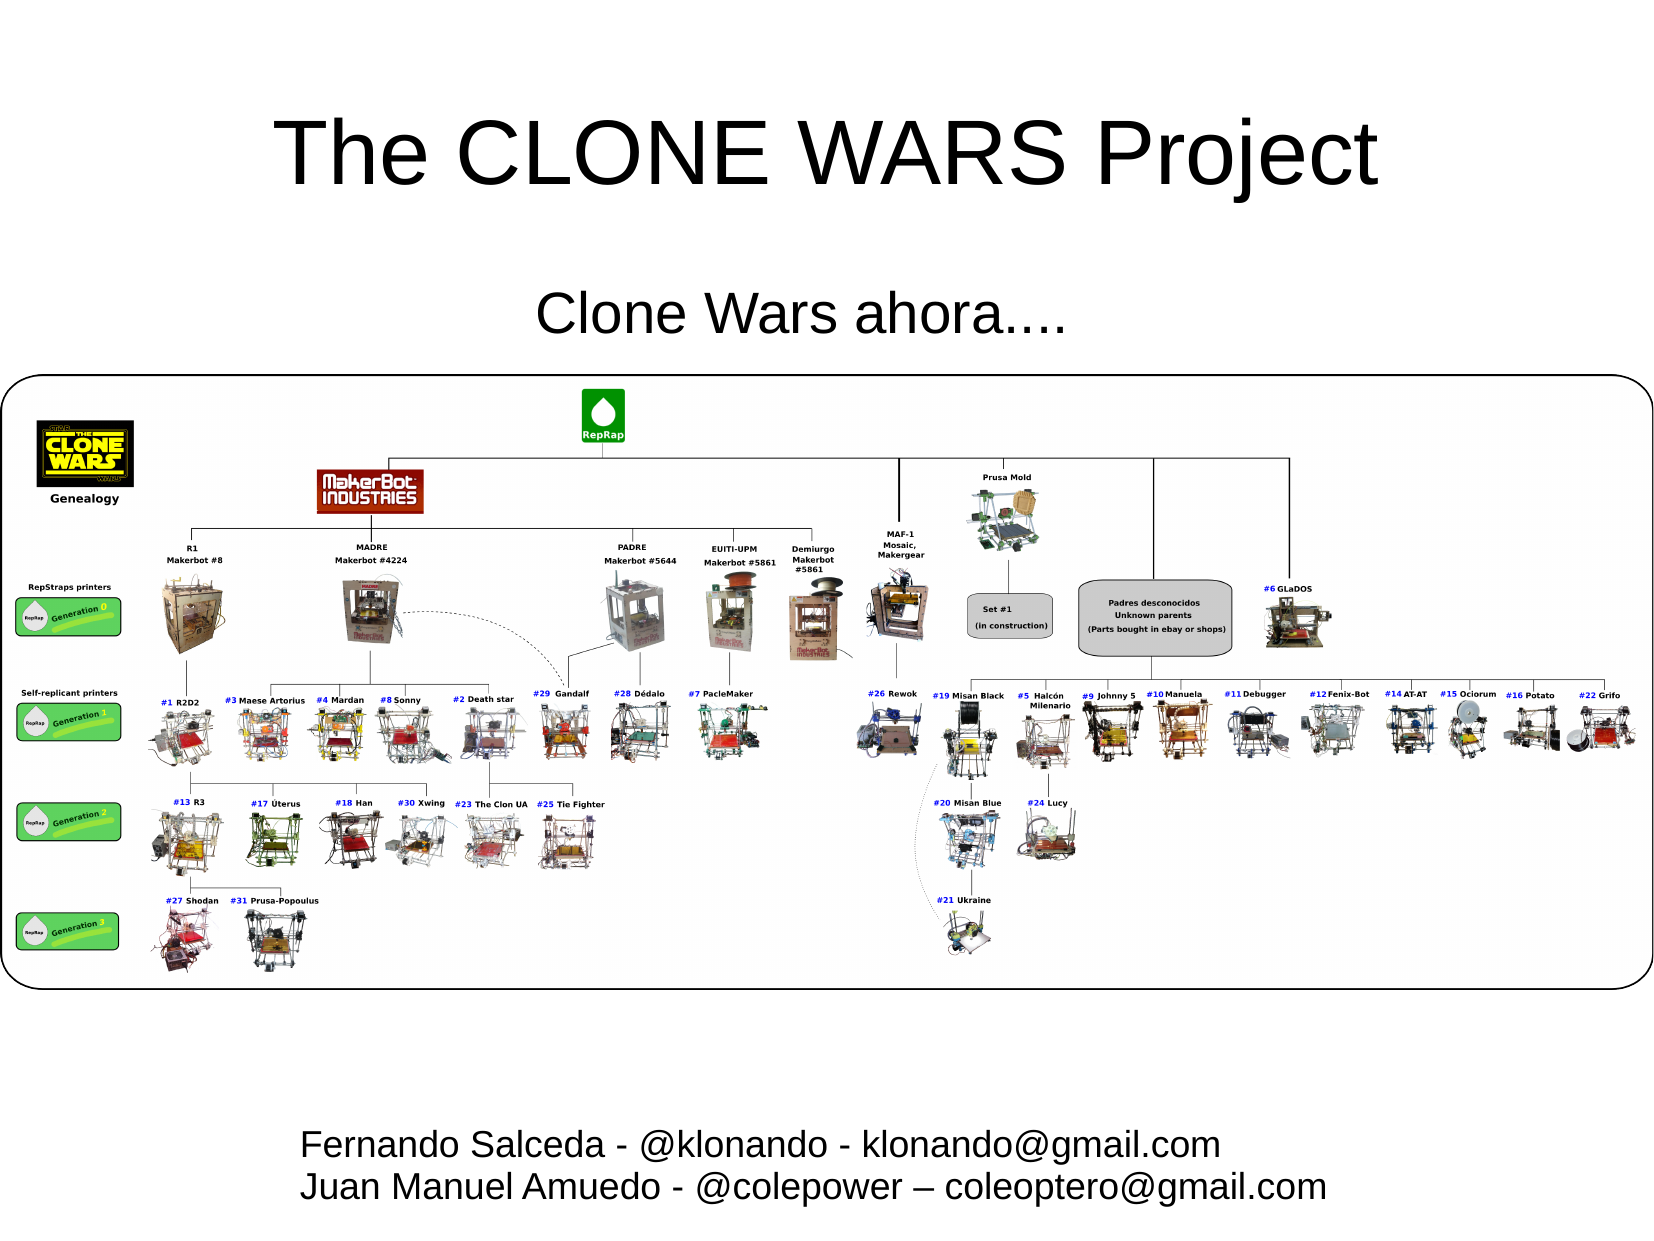

# The CLONE WARS Project
Clone Wars ahora....
Fernando Salceda - @klonando - klonando@gmail.com
Juan Manuel Amuedo - @colepower – coleoptero@gmail.com